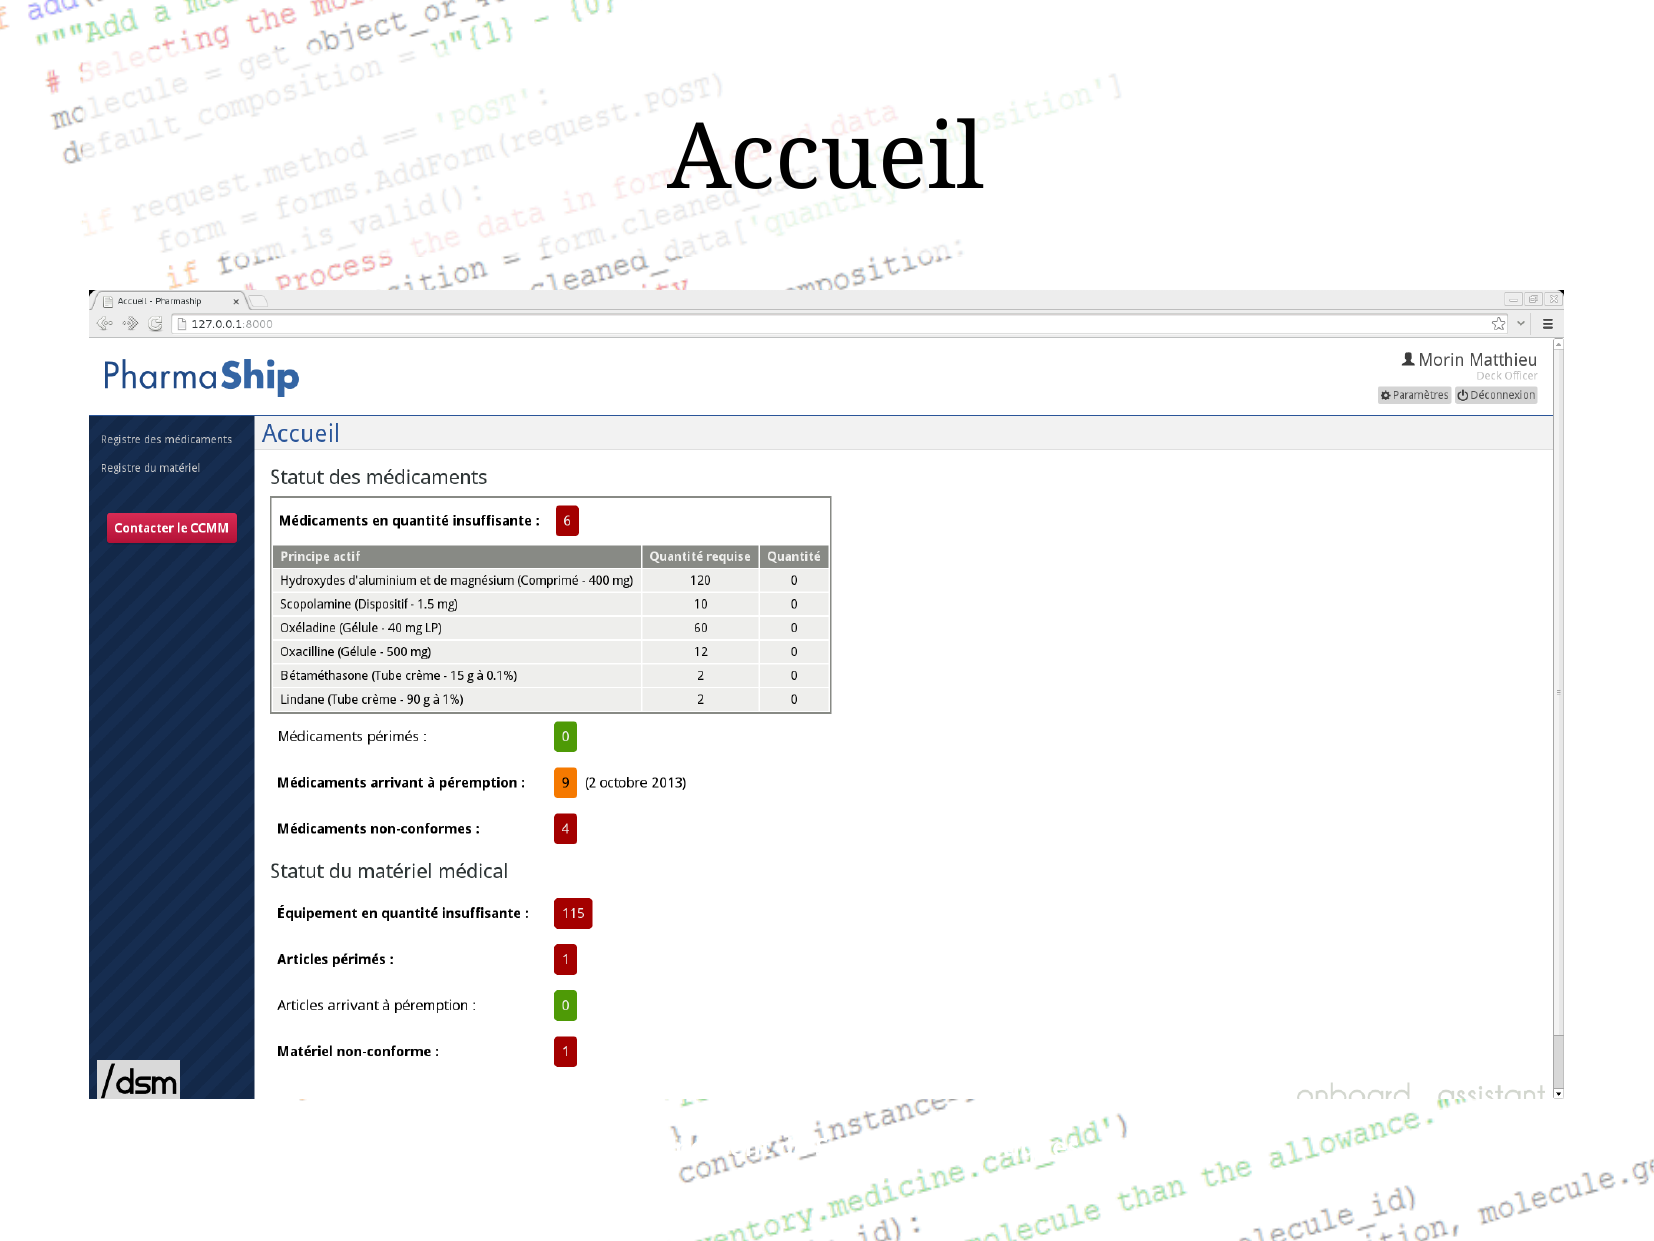

# Accueil
24/08/2013
Développement de Solutions Marétiques
2